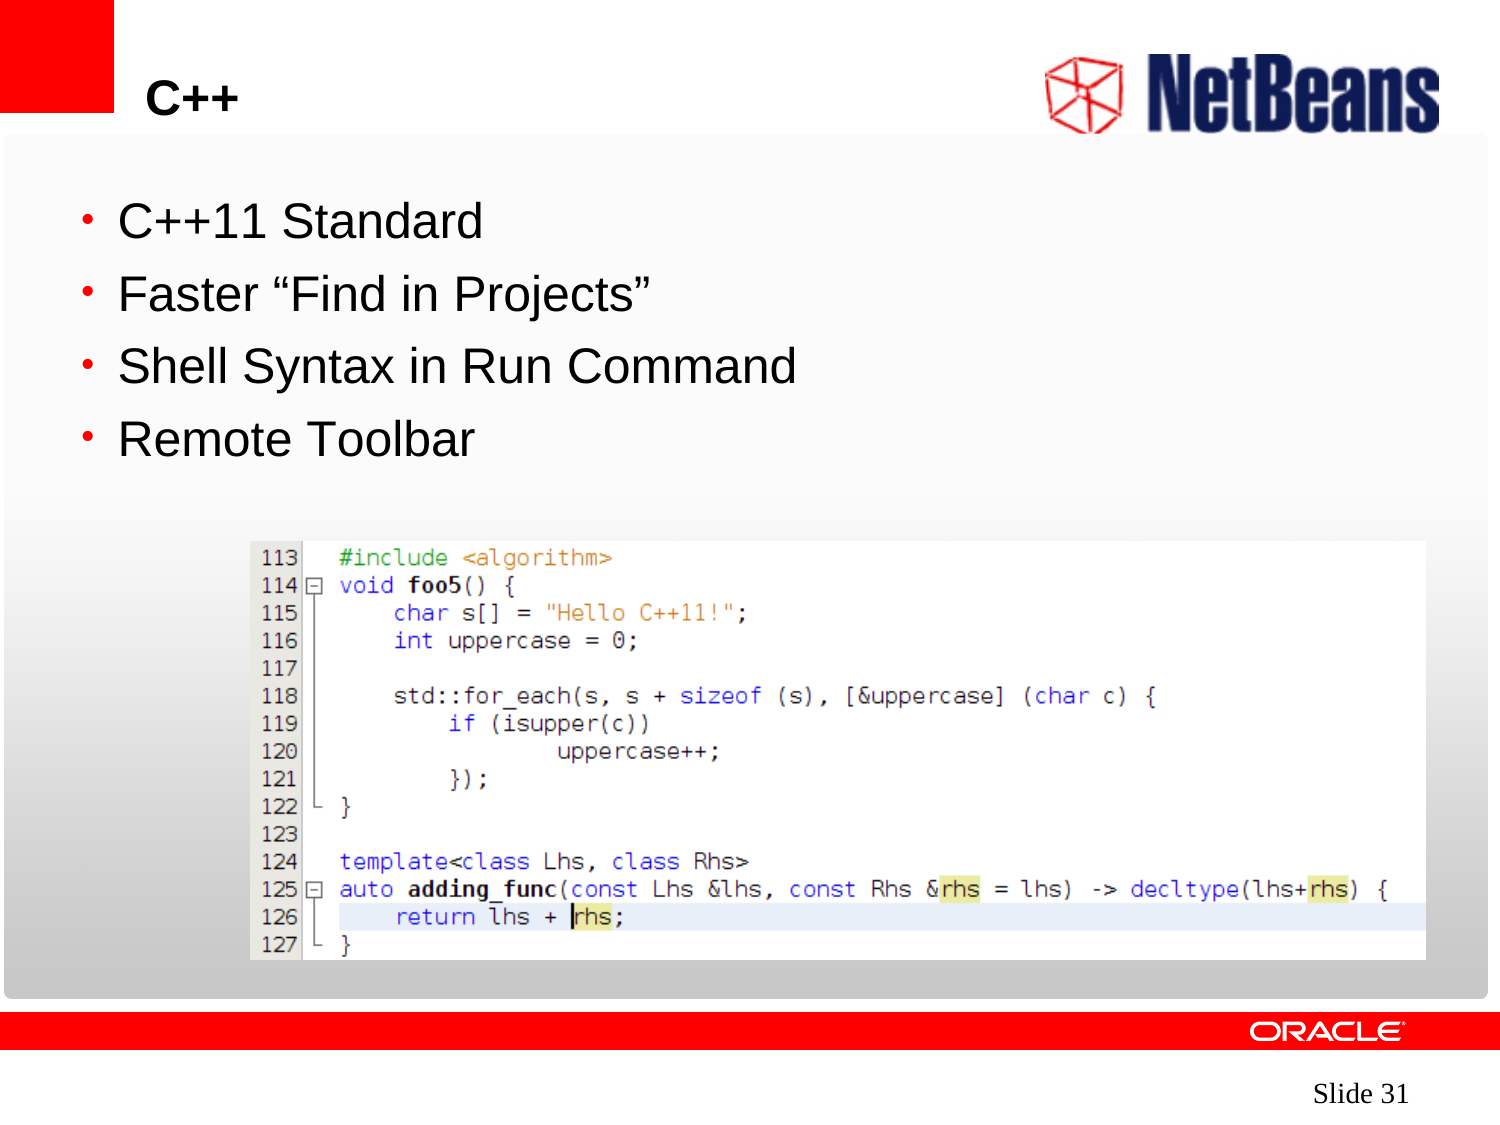

# C++
C++11 Standard
Faster “Find in Projects”
Shell Syntax in Run Command
Remote Toolbar